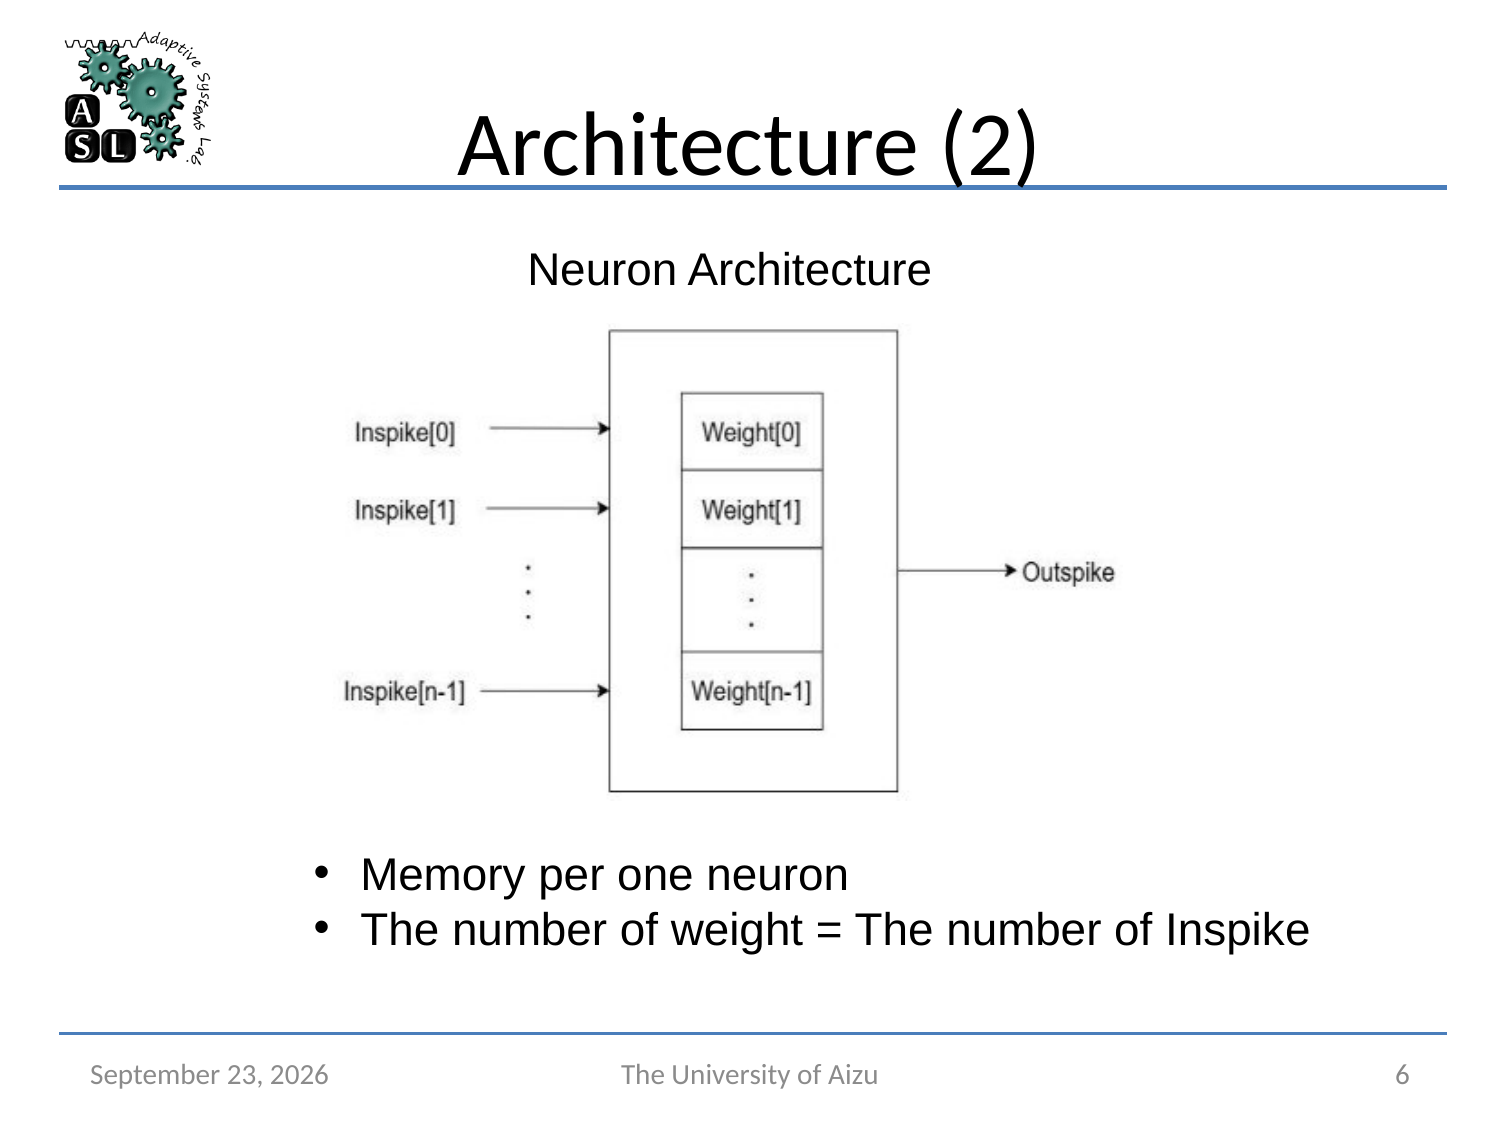

# Architecture (2)
Neuron Architecture
Memory per one neuron
The number of weight = The number of Inspike
The University of Aizu